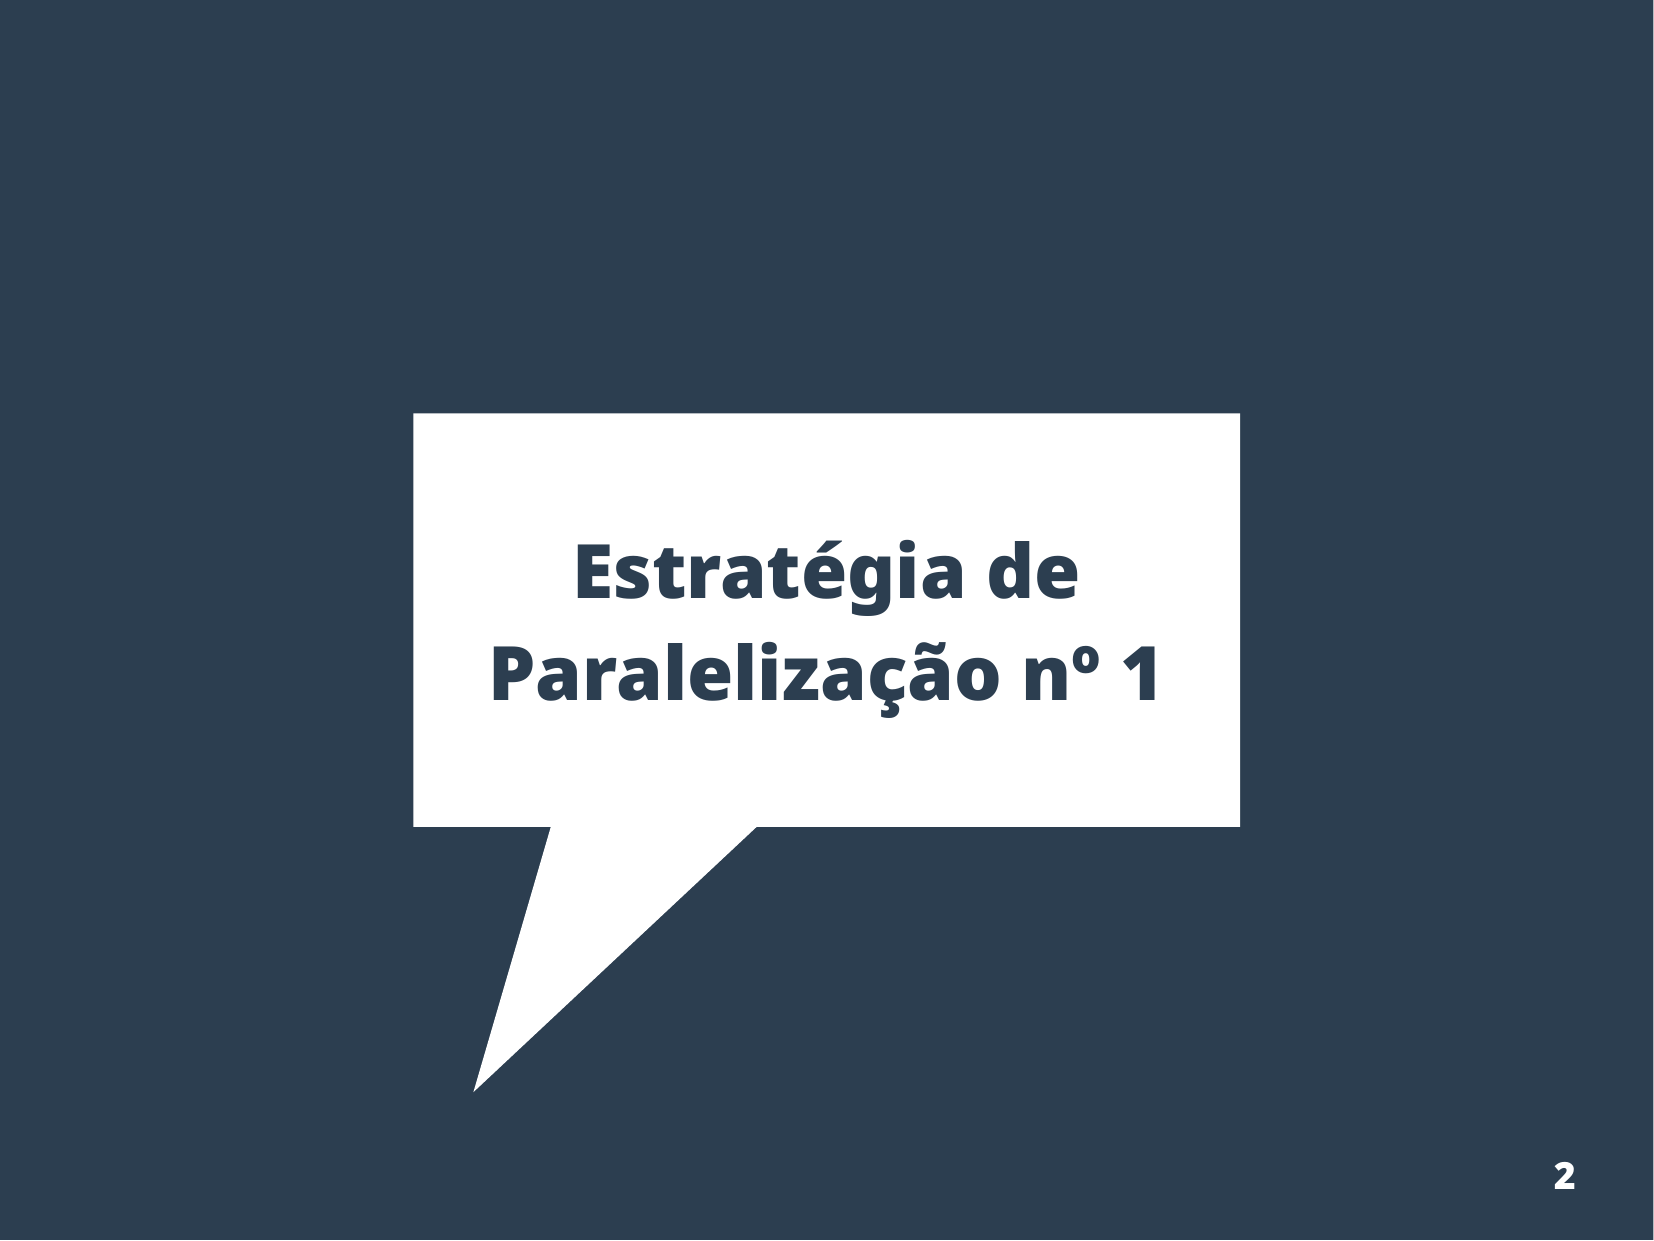

# Estratégia de Paralelização nº 1
2